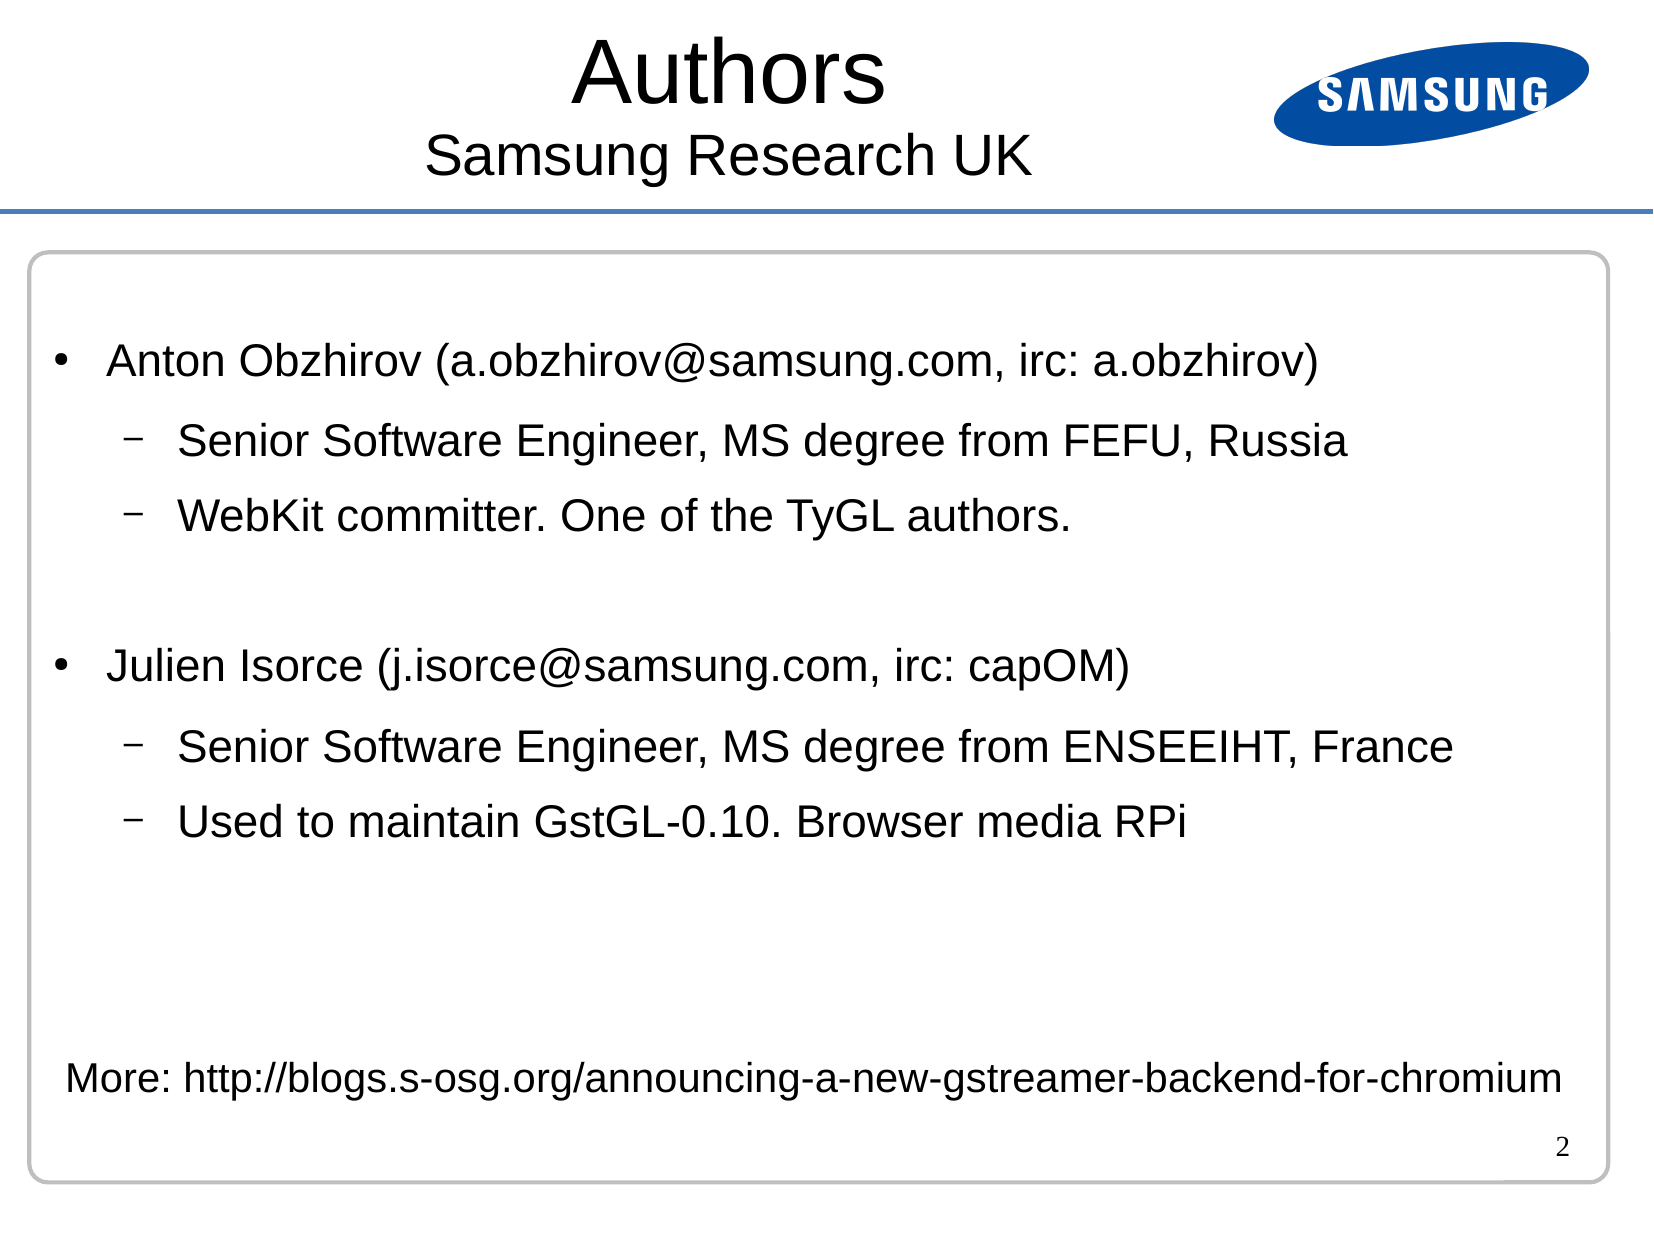

Authors
Samsung Research UK
# Anton Obzhirov (a.obzhirov@samsung.com, irc: a.obzhirov)
Senior Software Engineer, MS degree from FEFU, Russia
WebKit committer. One of the TyGL authors.
Julien Isorce (j.isorce@samsung.com, irc: capOM)
Senior Software Engineer, MS degree from ENSEEIHT, France
Used to maintain GstGL-0.10. Browser media RPi
More: http://blogs.s-osg.org/announcing-a-new-gstreamer-backend-for-chromium
2